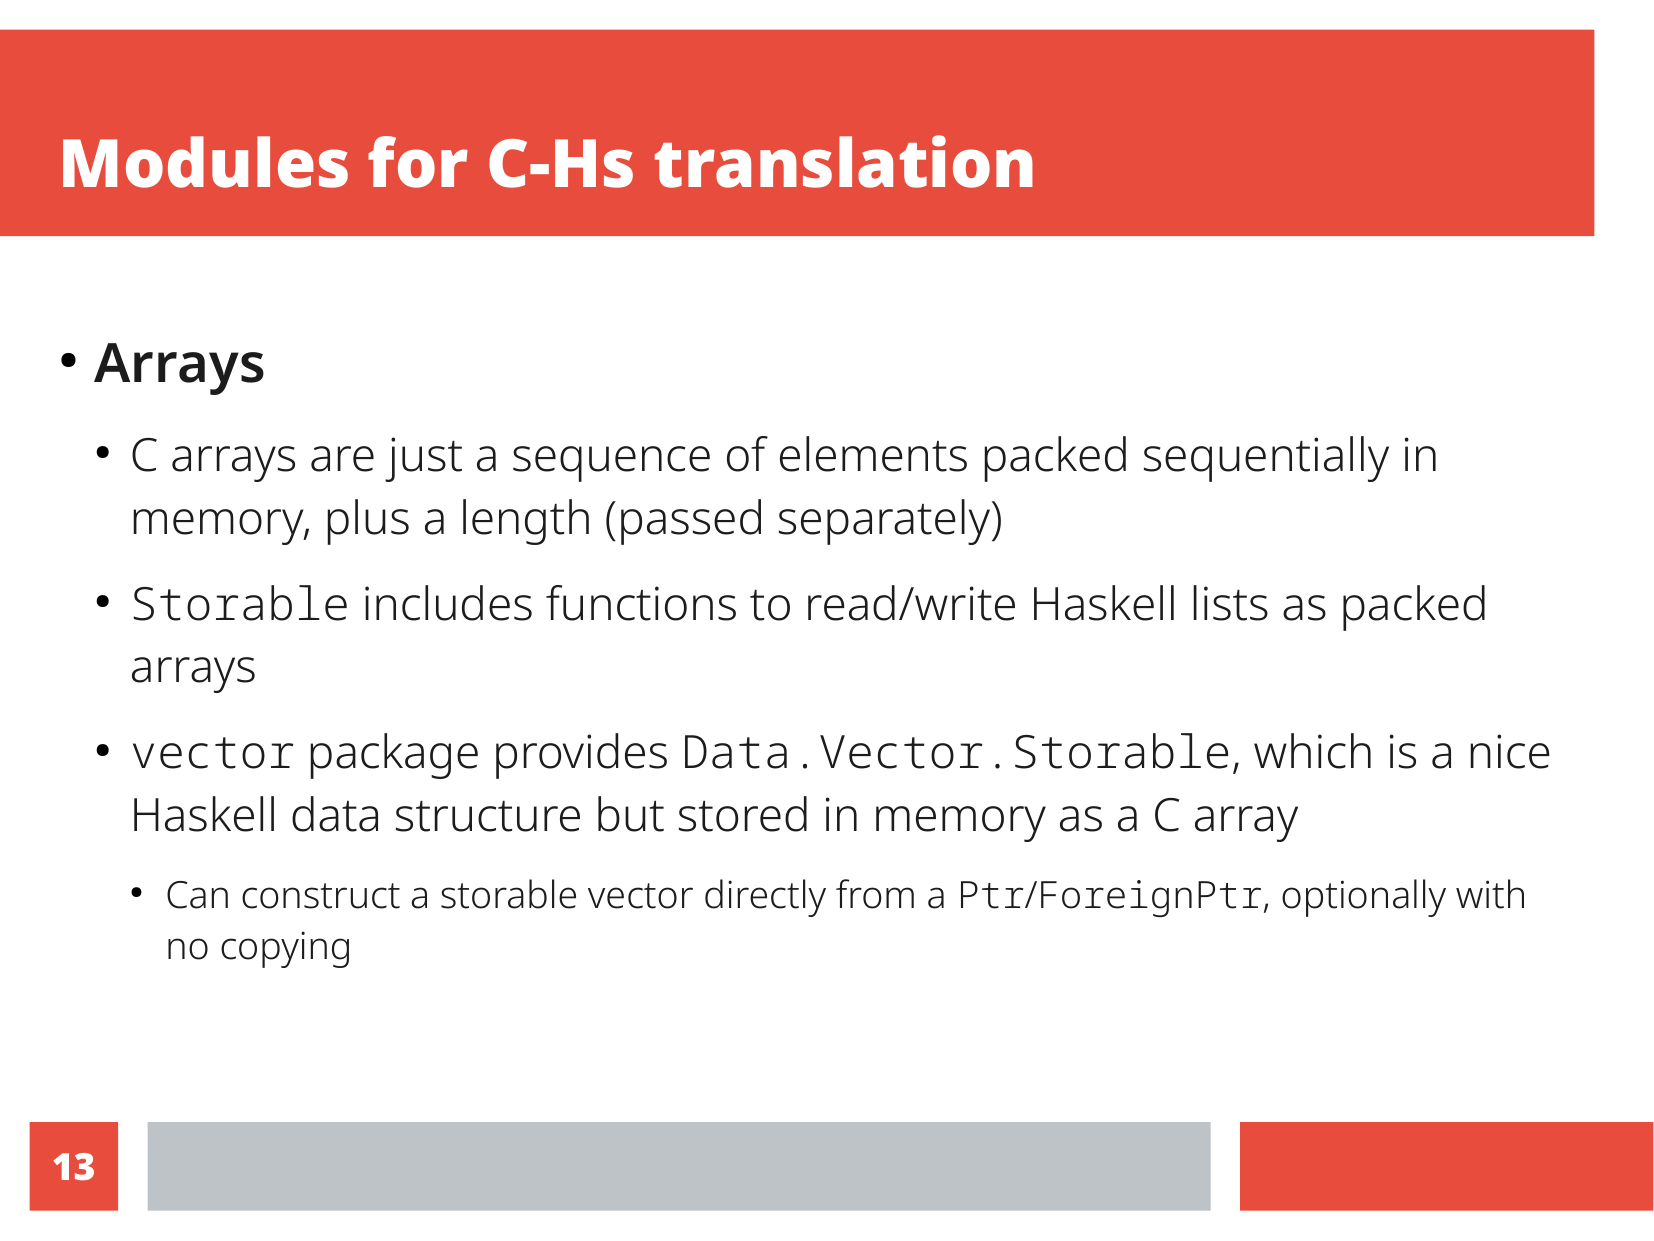

# Modules for C-Hs translation
Arrays
C arrays are just a sequence of elements packed sequentially in memory, plus a length (passed separately)
Storable includes functions to read/write Haskell lists as packed arrays
vector package provides Data.Vector.Storable, which is a nice Haskell data structure but stored in memory as a C array
Can construct a storable vector directly from a Ptr/ForeignPtr, optionally with no copying
13